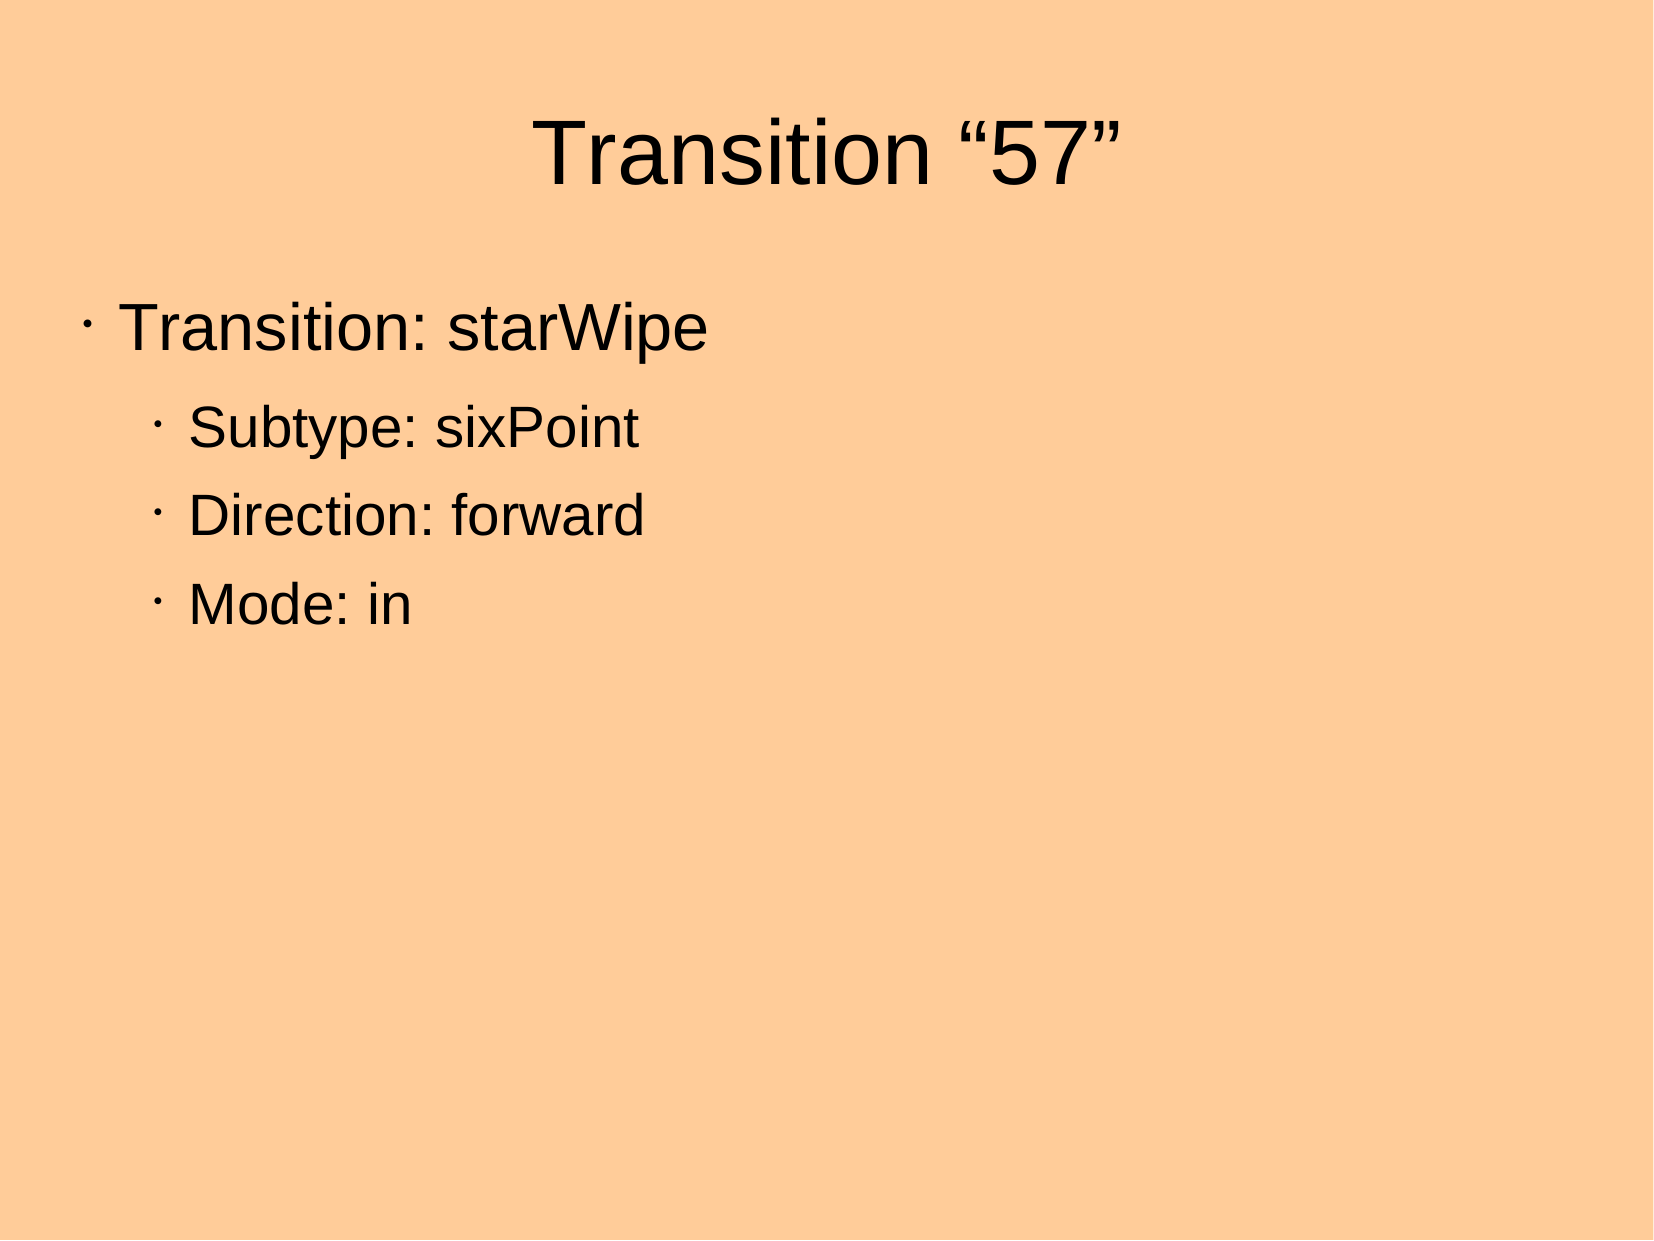

# Transition “57”
Transition: starWipe
Subtype: sixPoint
Direction: forward
Mode: in